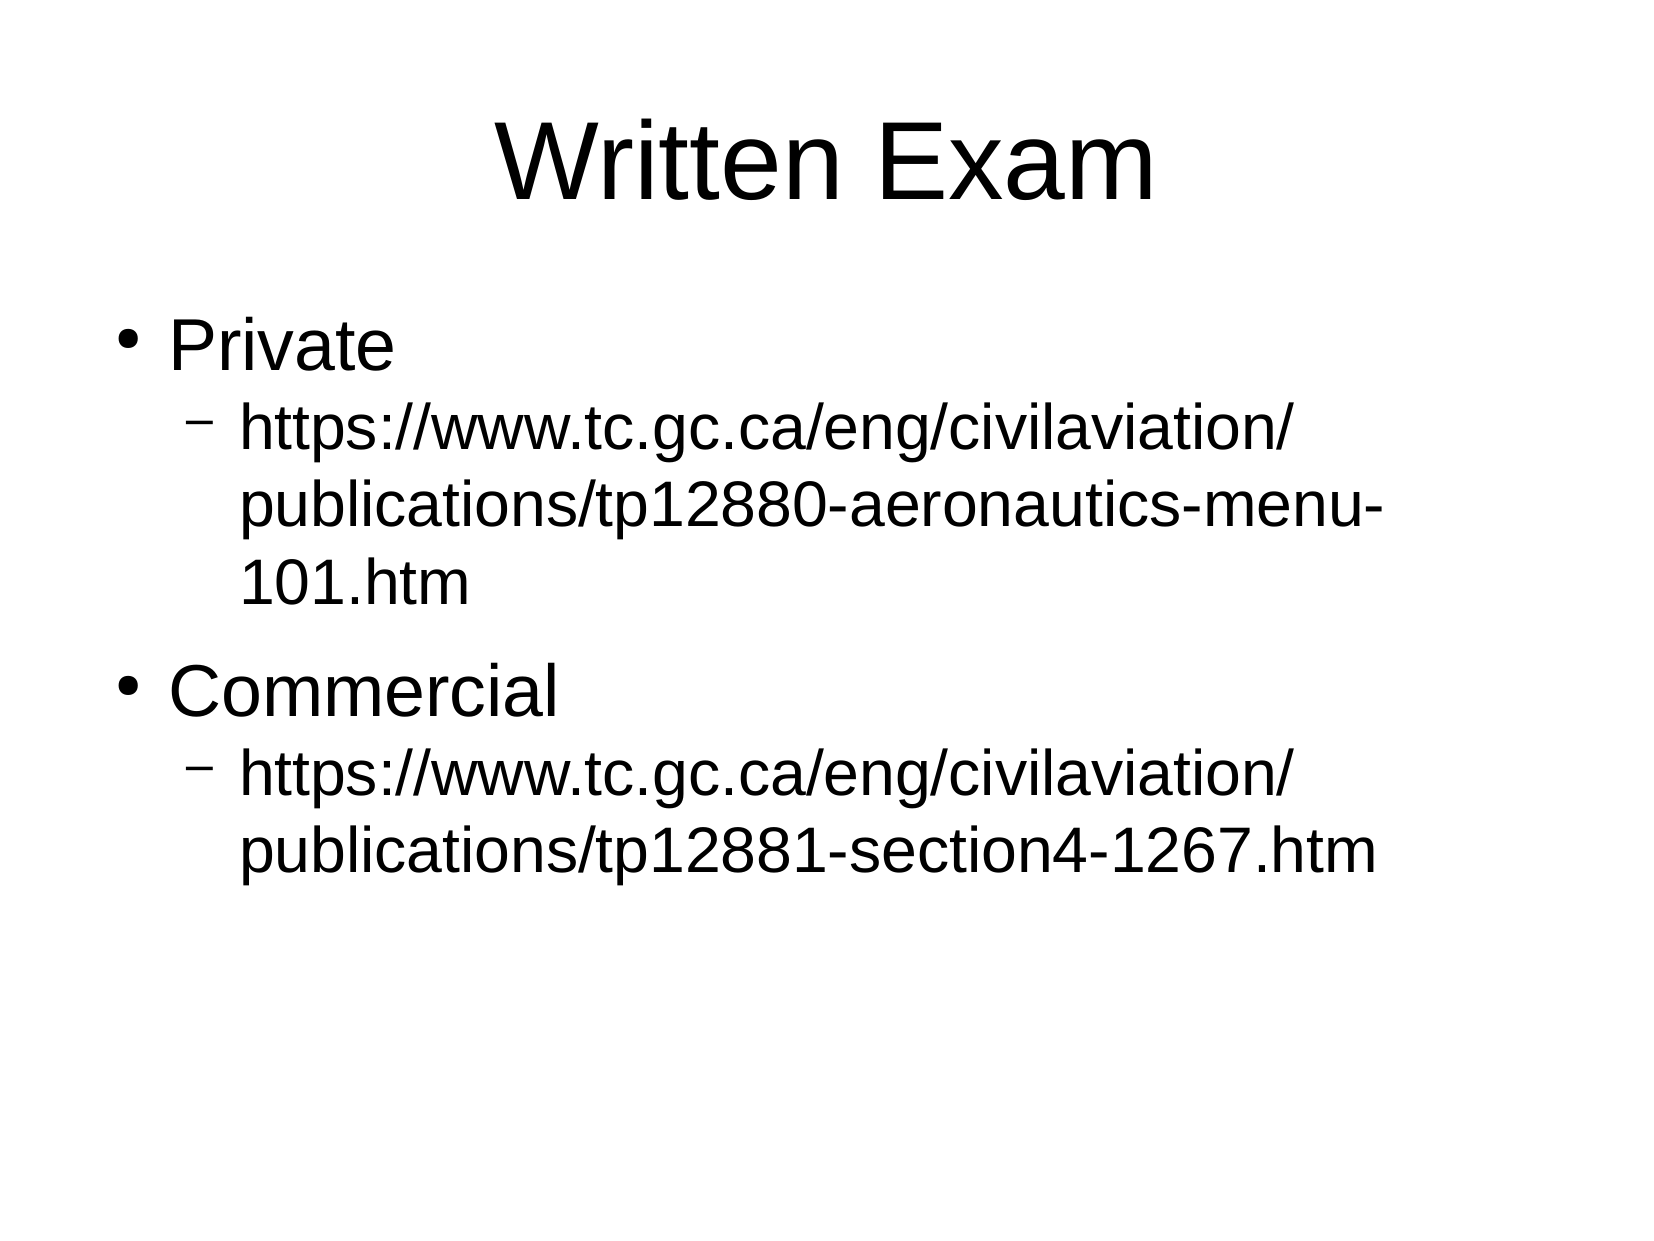

# Written Exam
Private
https://www.tc.gc.ca/eng/civilaviation/publications/tp12880-aeronautics-menu-101.htm
Commercial
https://www.tc.gc.ca/eng/civilaviation/publications/tp12881-section4-1267.htm